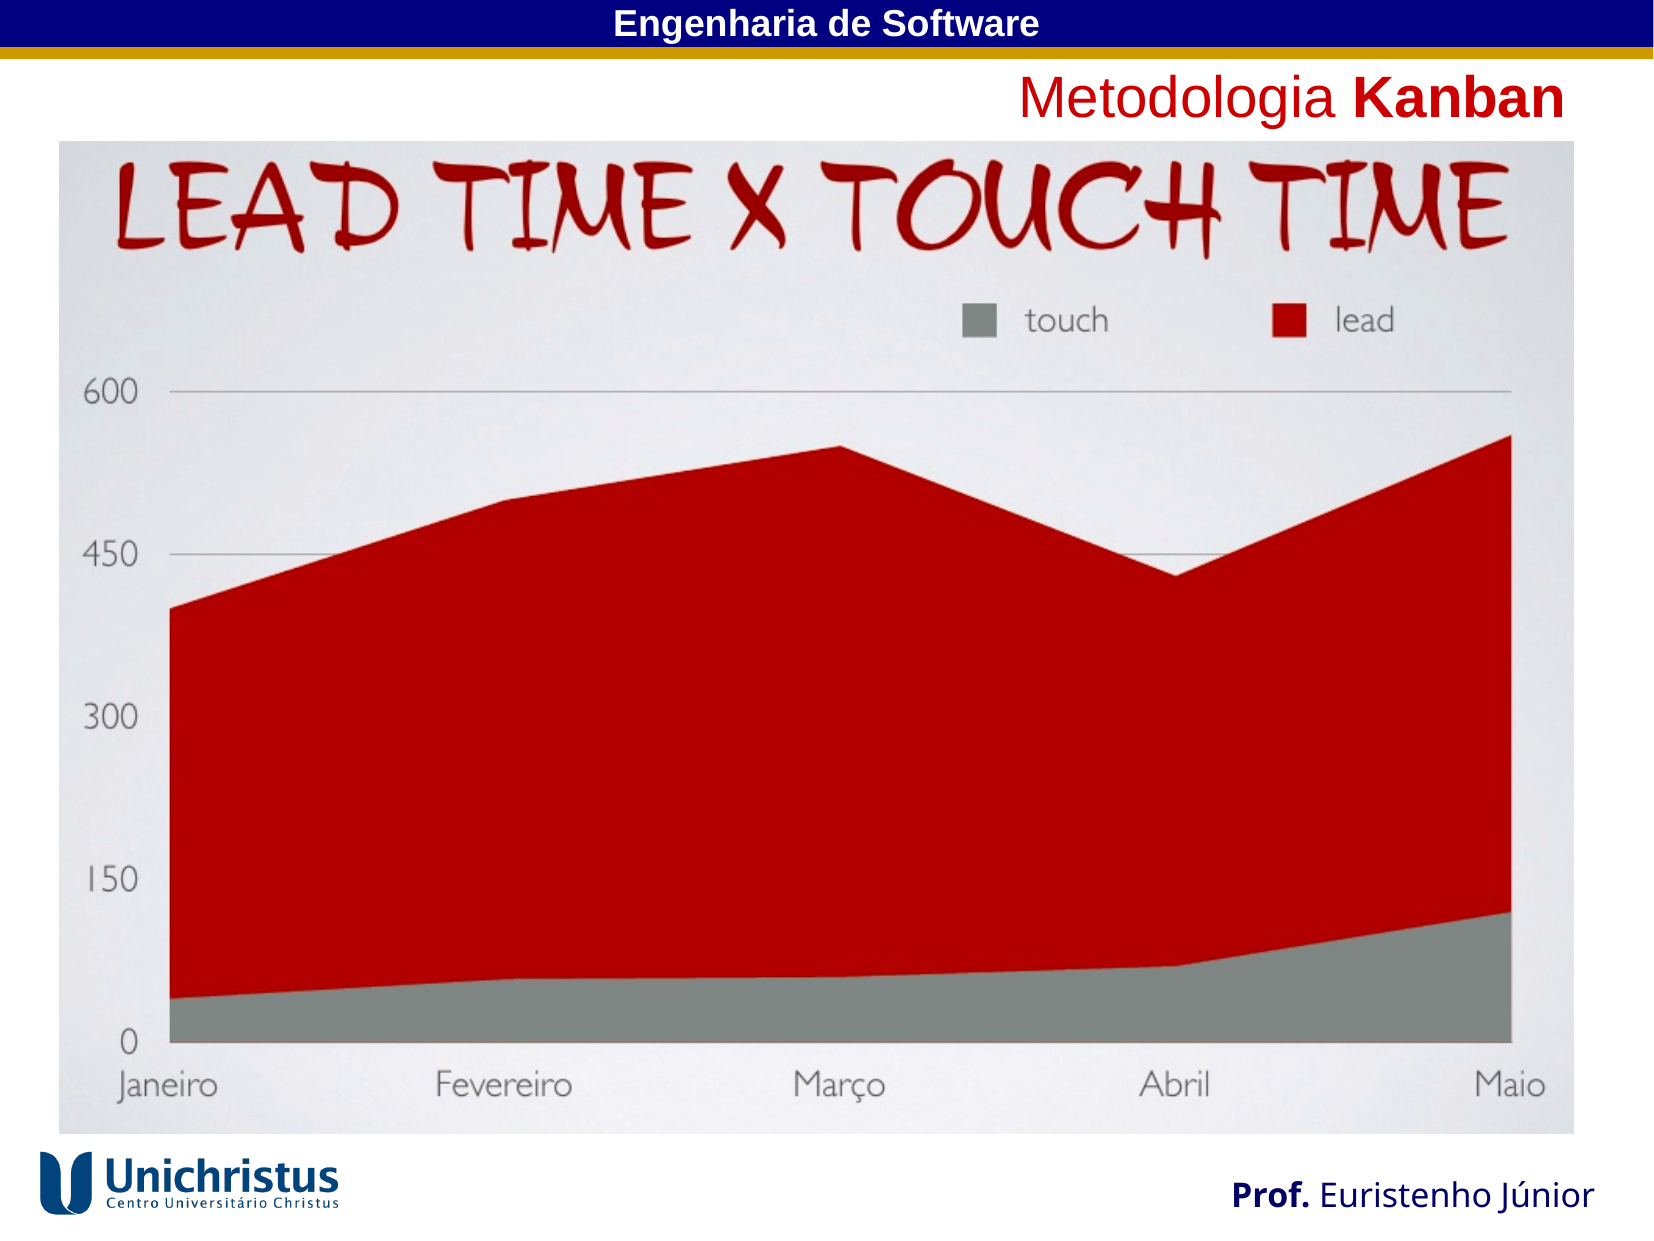

Engenharia de Software
Metodologia Kanban
Prof. Euristenho Júnior